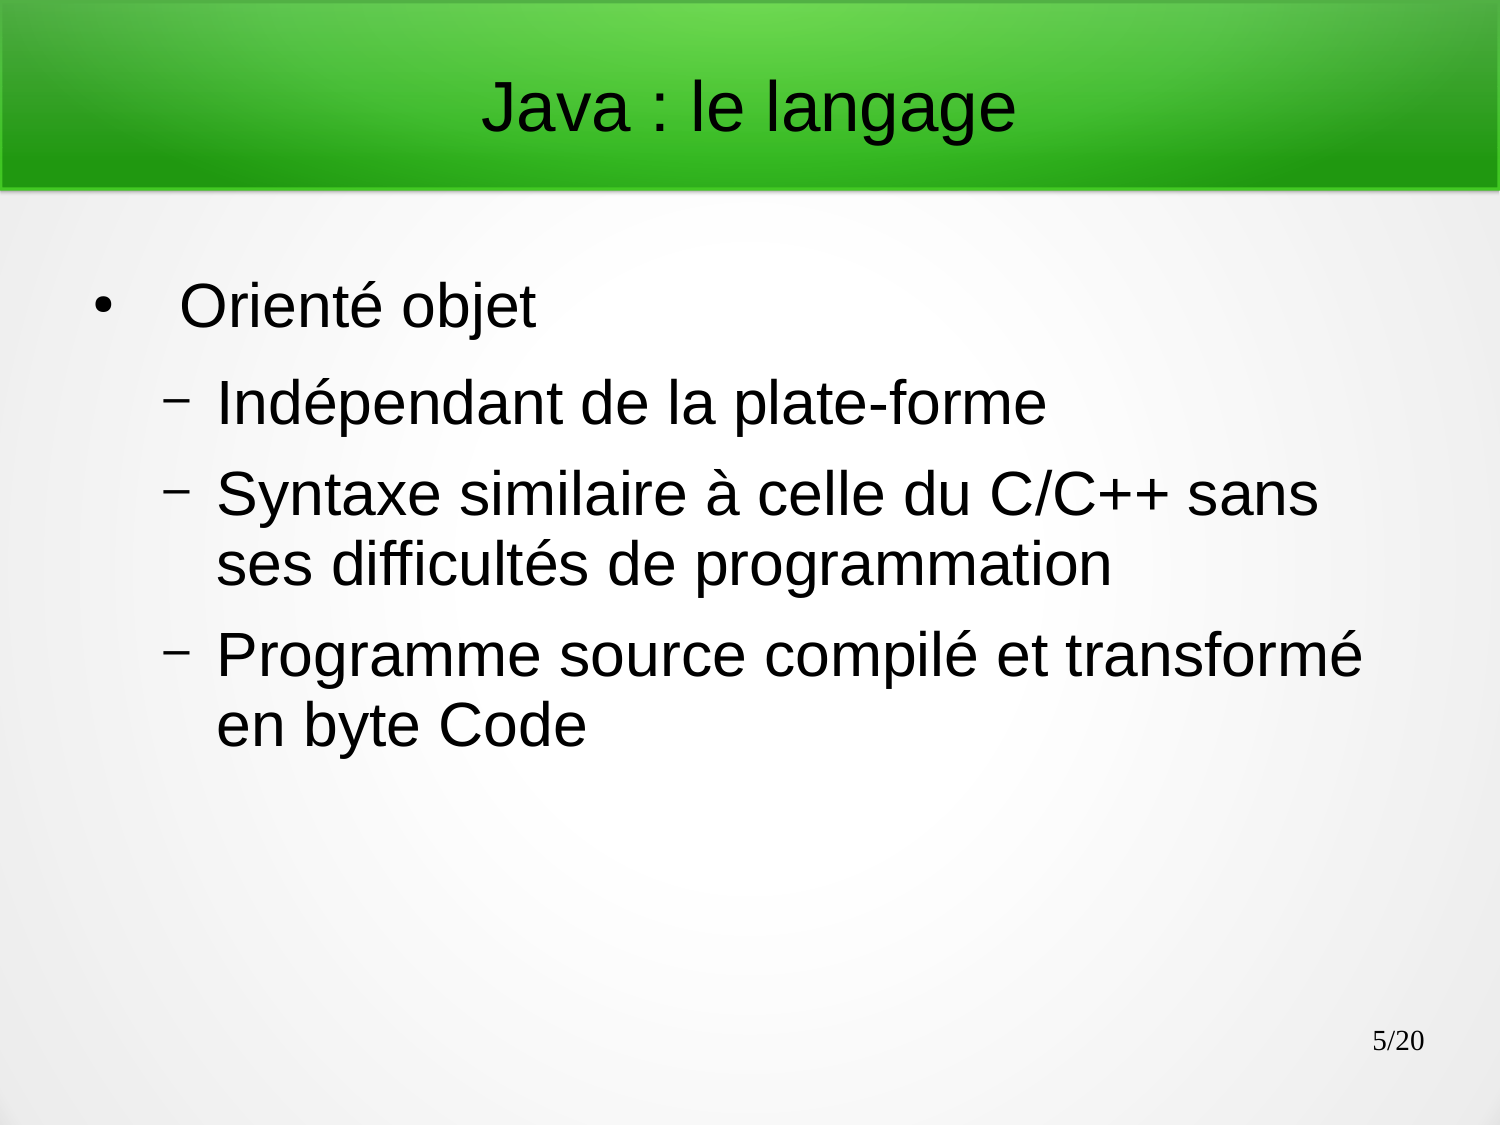

# Java : le langage
 Orienté objet
Indépendant de la plate-forme
Syntaxe similaire à celle du C/C++ sans ses difficultés de programmation
Programme source compilé et transformé en byte Code
5